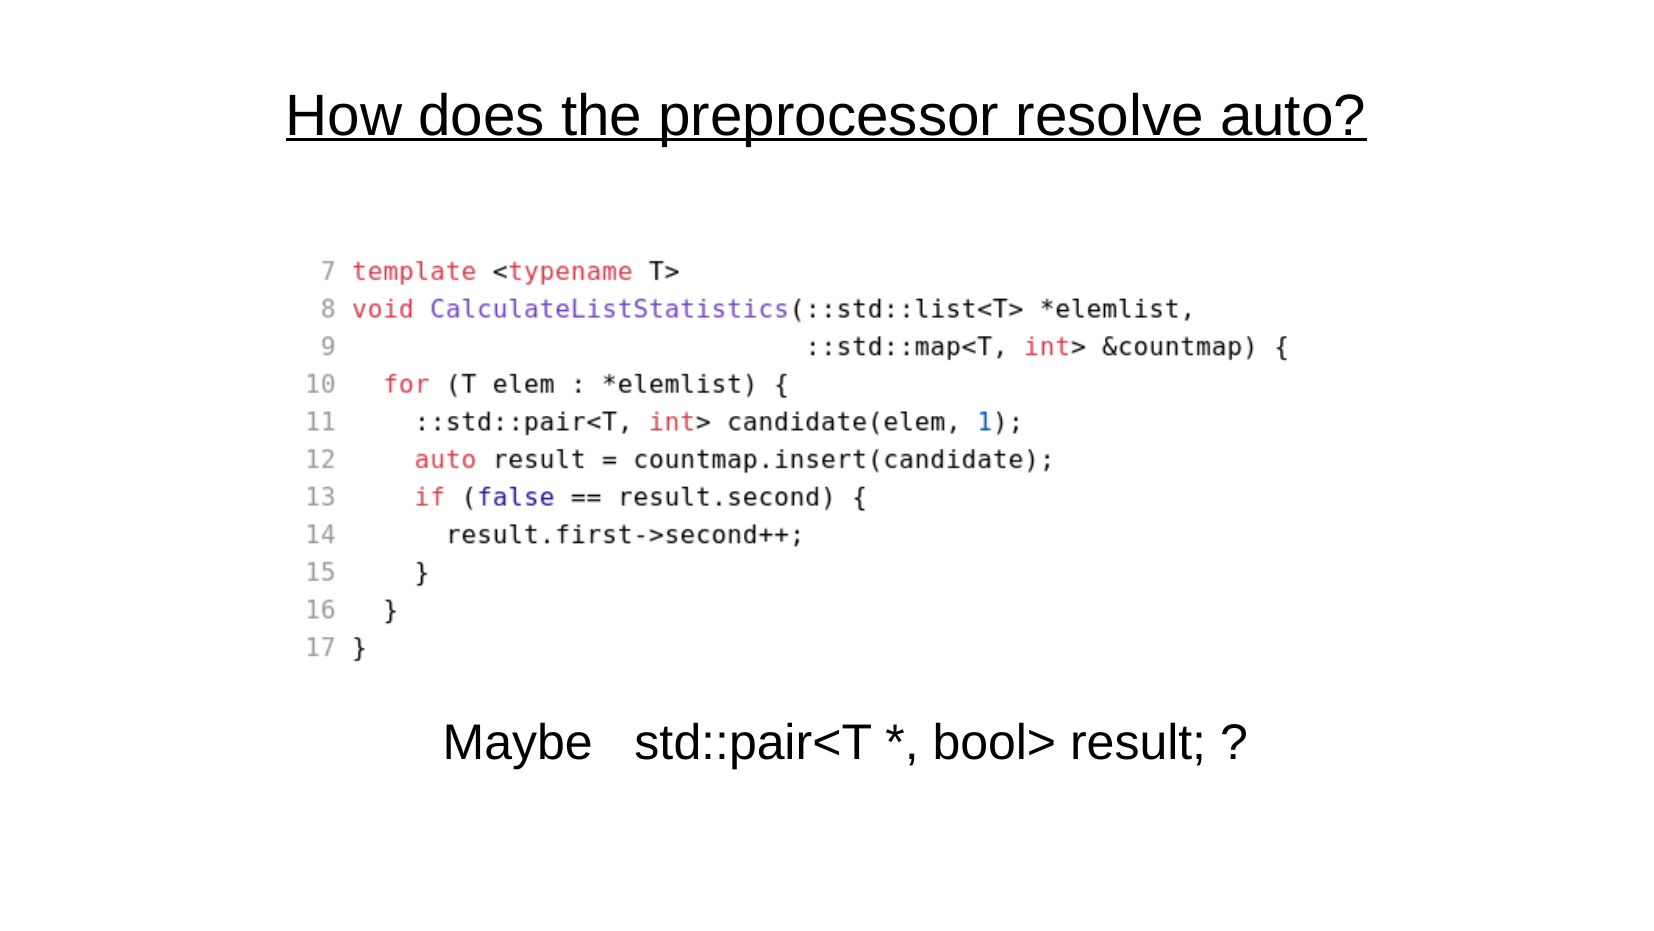

# How does the preprocessor resolve auto?
Maybe std::pair<T *, bool> result; ?